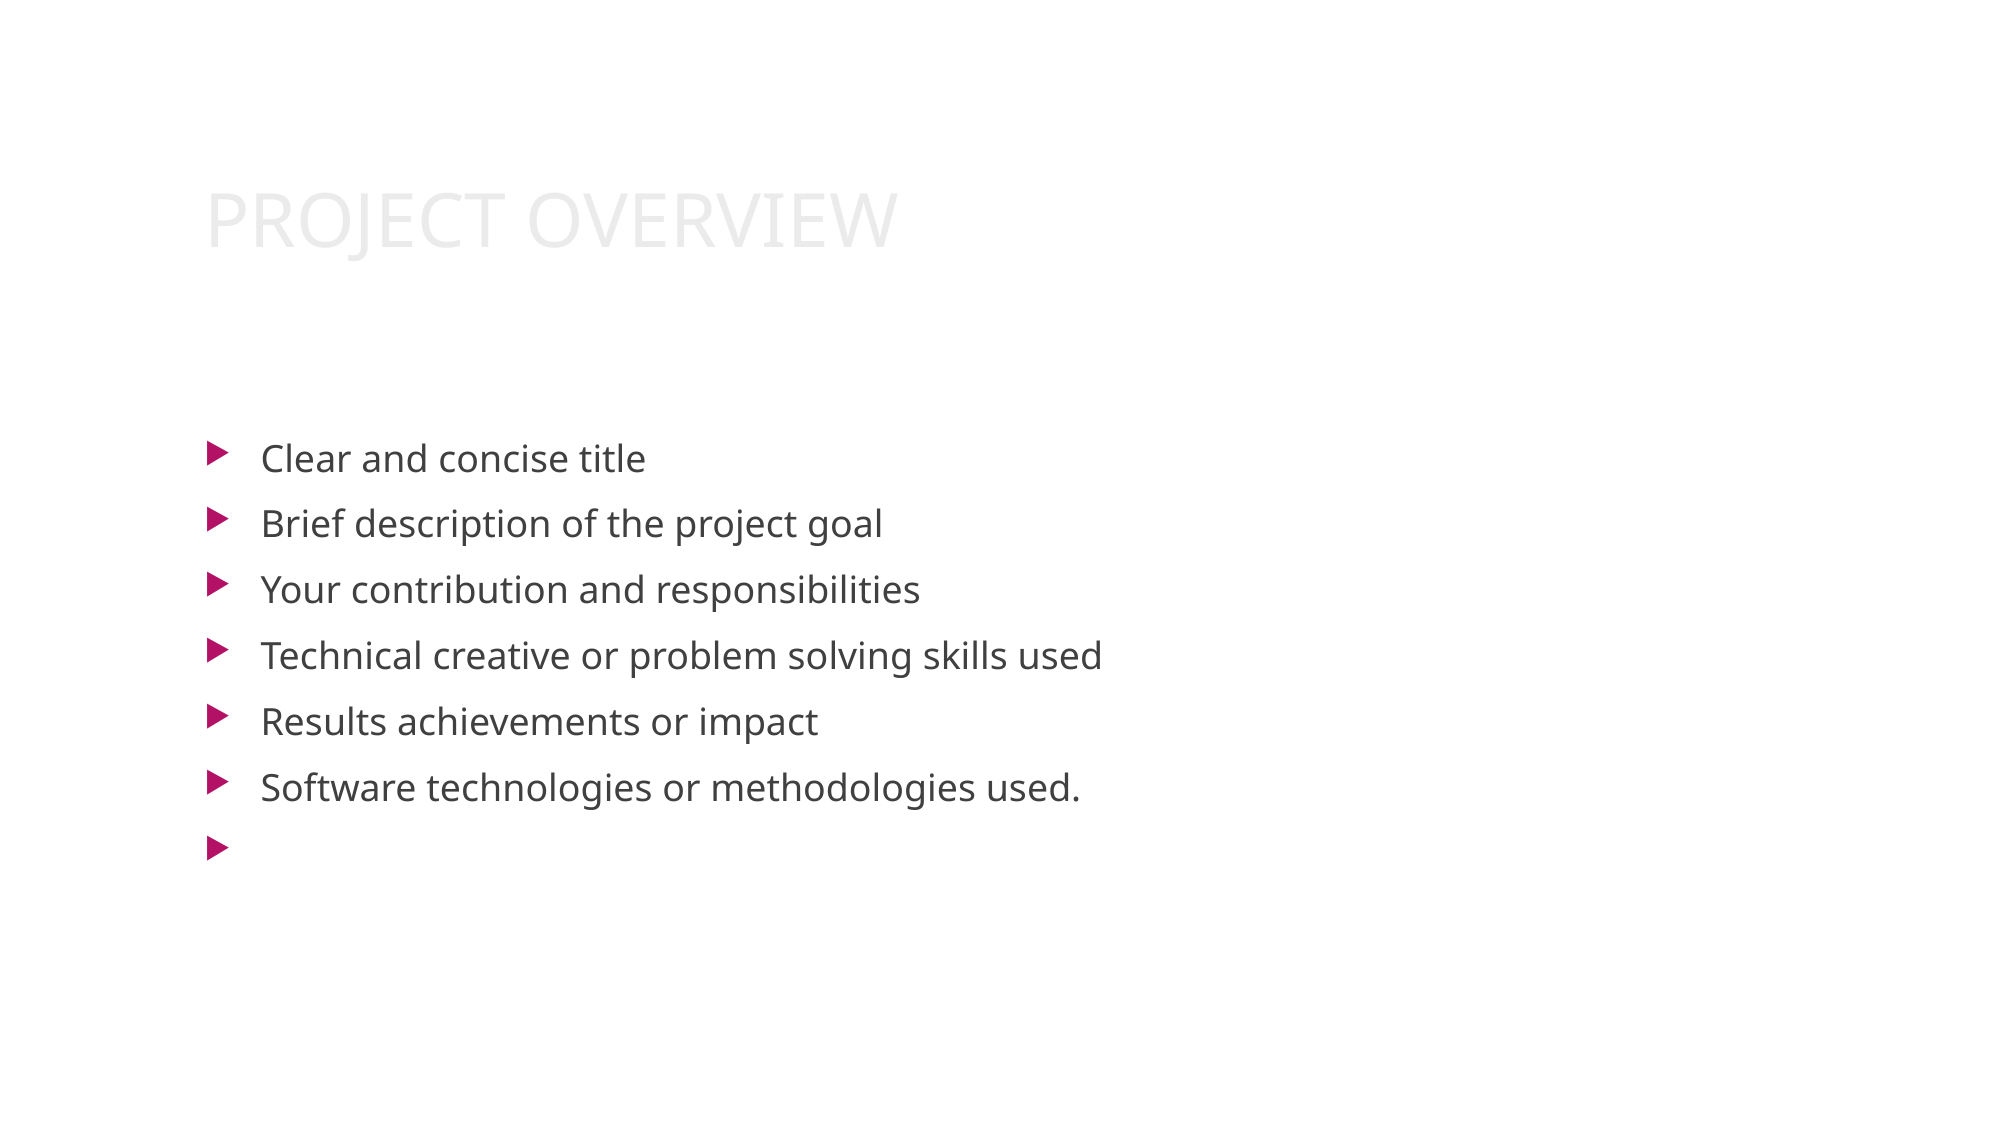

# PROJECT OVERVIEW
Clear and concise title
Brief description of the project goal
Your contribution and responsibilities
Technical creative or problem solving skills used
Results achievements or impact
Software technologies or methodologies used.